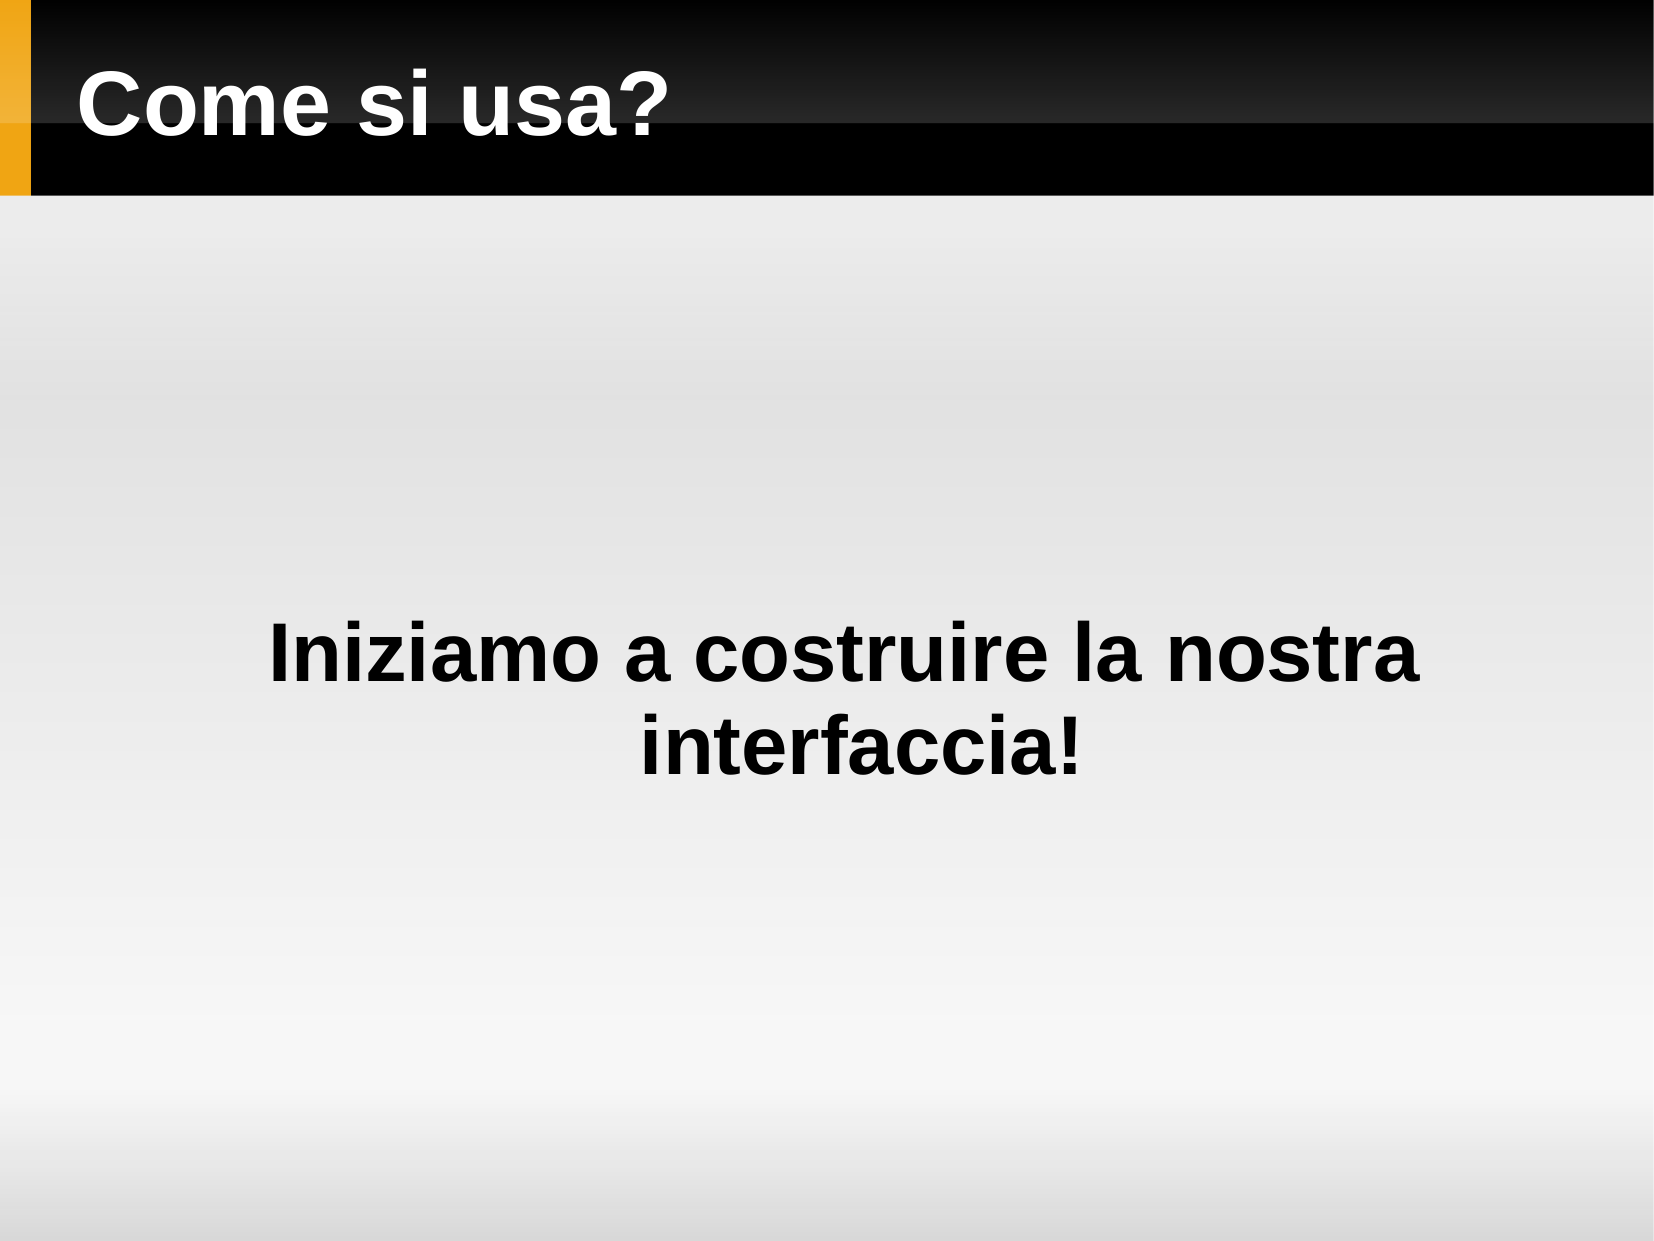

# Come si usa?
Iniziamo a costruire la nostra interfaccia!